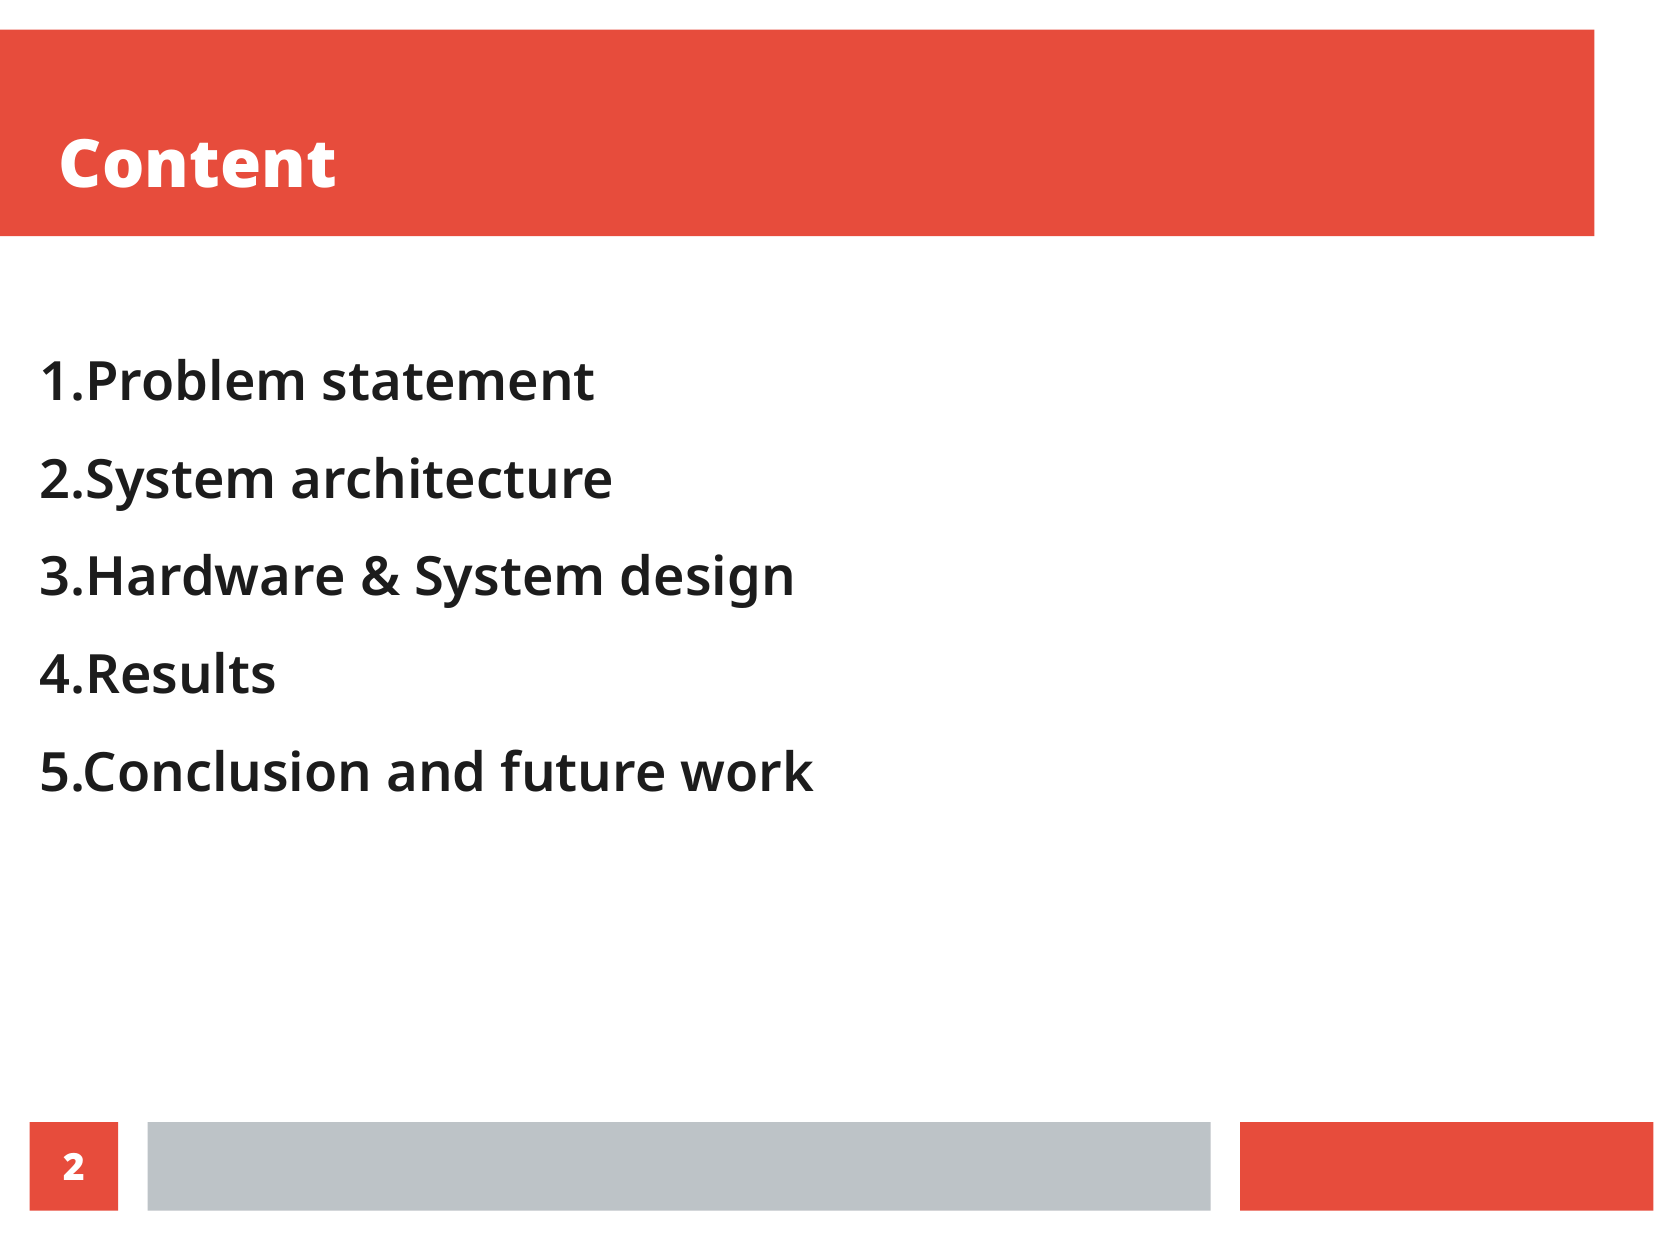

# Content
1.Problem statement
2.System architecture
3.Hardware & System design
4.Results
5.Conclusion and future work
2